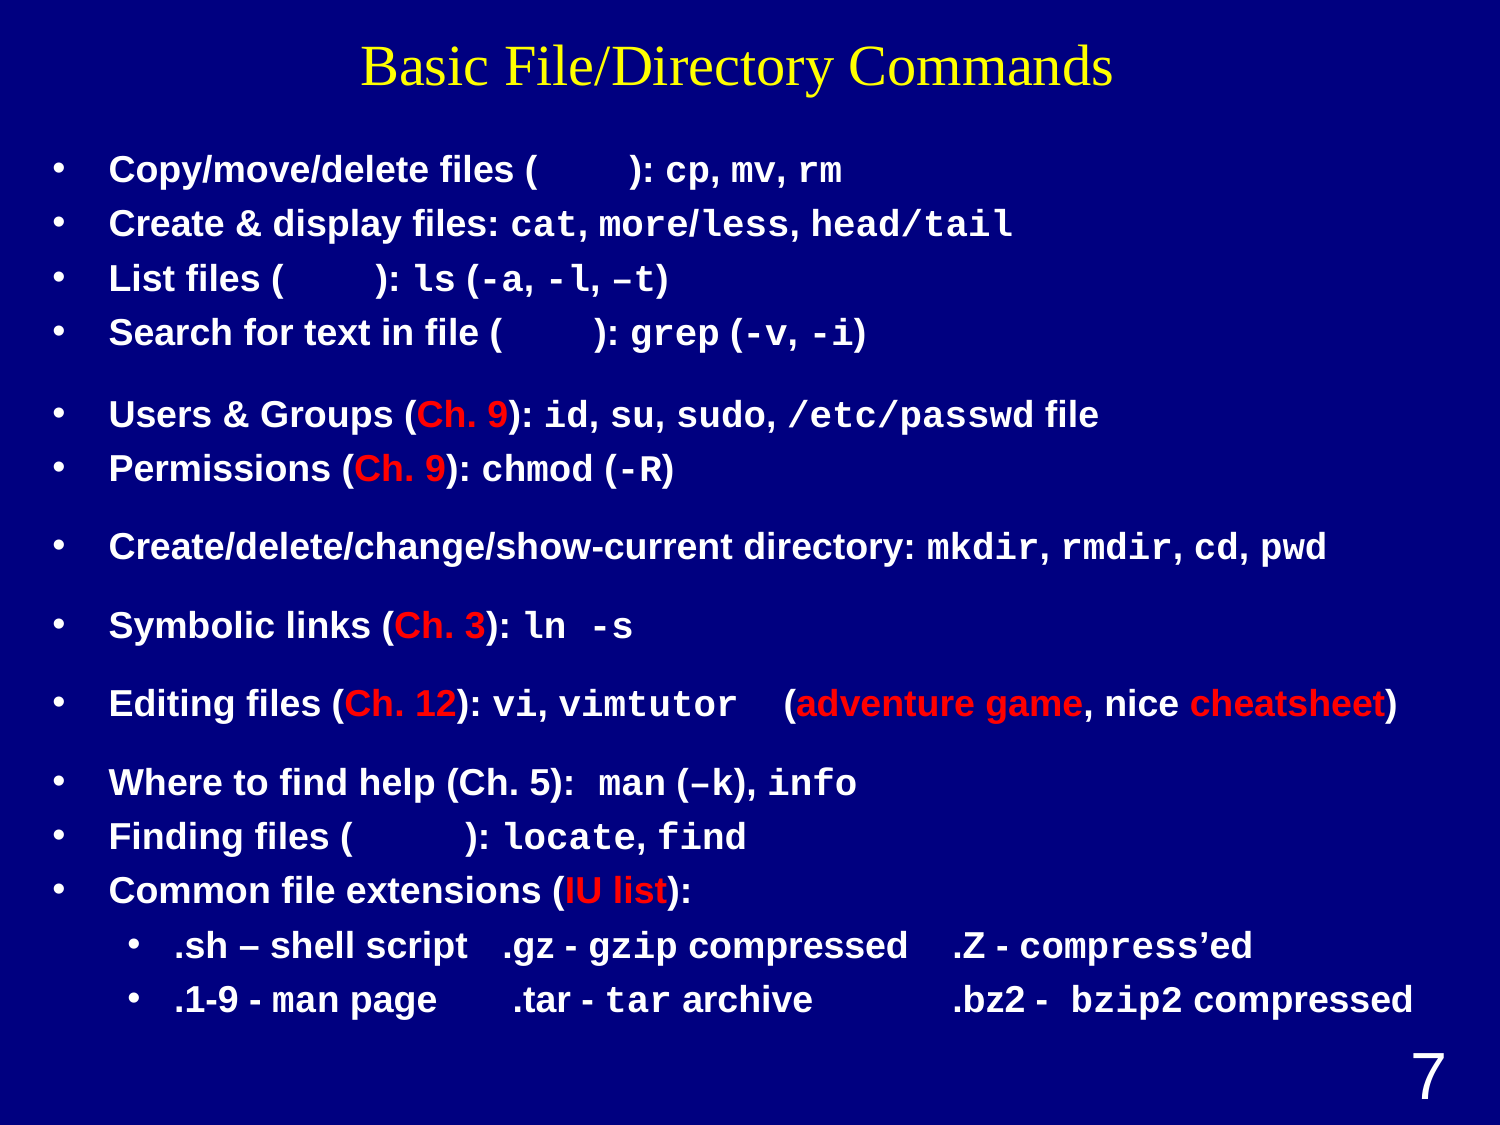

# Basic File/Directory Commands
Copy/move/delete files (Ch. 4): cp, mv, rm
Create & display files: cat, more/less, head/tail
List files (Ch. 3): ls (-a, -l, –t)
Search for text in file (Ch. 6): grep (-v, -i)
Users & Groups (Ch. 9): id, su, sudo, /etc/passwd file
Permissions (Ch. 9): chmod (-R)
Create/delete/change/show-current directory: mkdir, rmdir, cd, pwd
Symbolic links (Ch. 3): ln -s
Editing files (Ch. 12): vi, vimtutor (adventure game, nice cheatsheet)
Where to find help (Ch. 5): man (–k), info
Finding files (Ch. 17): locate, find
Common file extensions (IU list):
.sh – shell script	.gz - gzip compressed	.Z - compress’ed
.1-9 - man page	 .tar - tar archive	.bz2 - bzip2 compressed